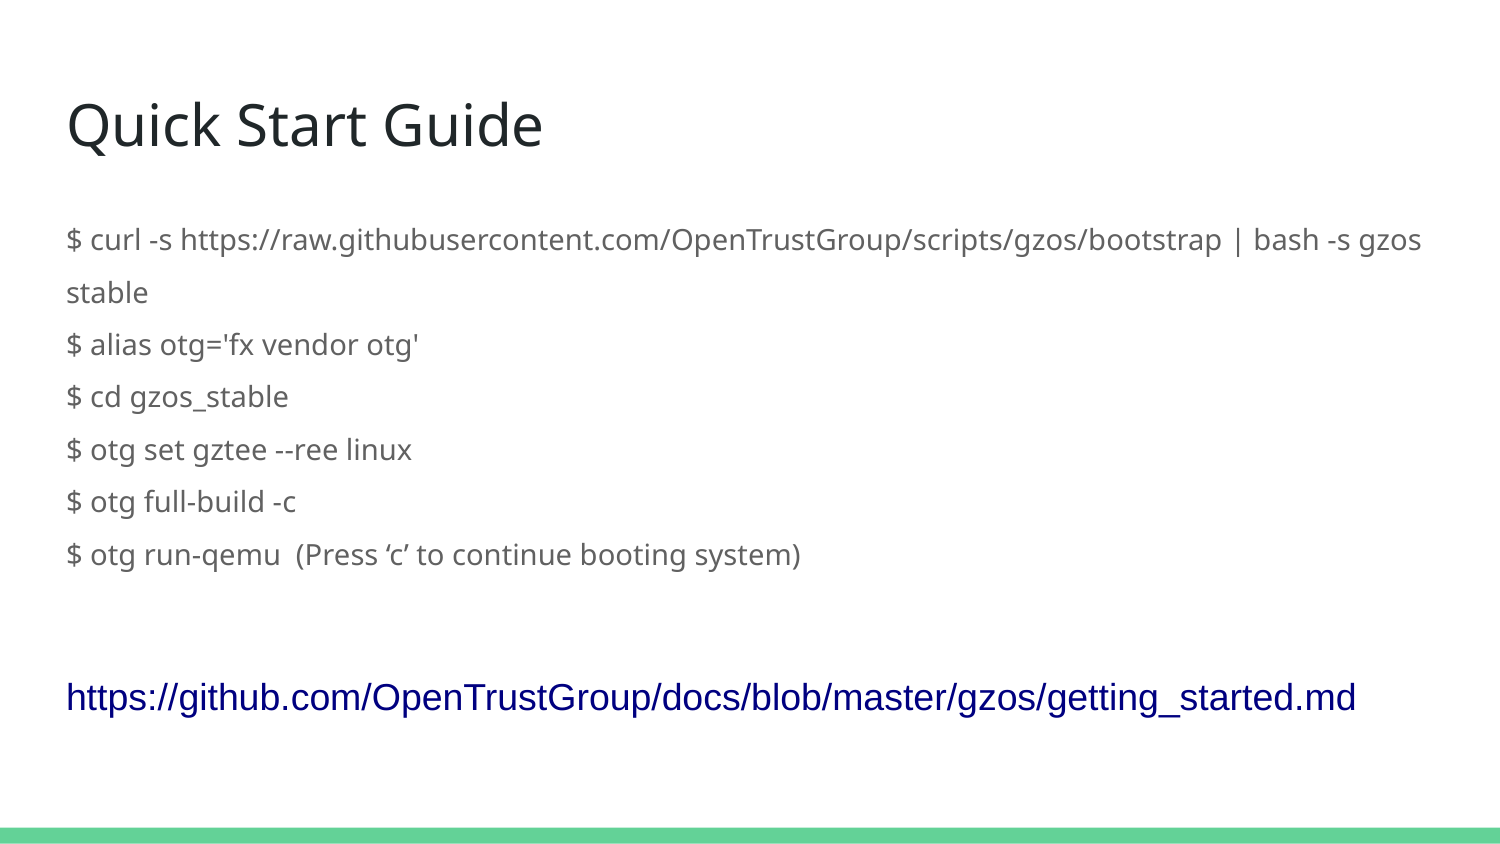

# Quick Start Guide
$ curl -s https://raw.githubusercontent.com/OpenTrustGroup/scripts/gzos/bootstrap | bash -s gzos stable
$ alias otg='fx vendor otg'
$ cd gzos_stable
$ otg set gztee --ree linux
$ otg full-build -c
$ otg run-qemu (Press ‘c’ to continue booting system)
https://github.com/OpenTrustGroup/docs/blob/master/gzos/getting_started.md